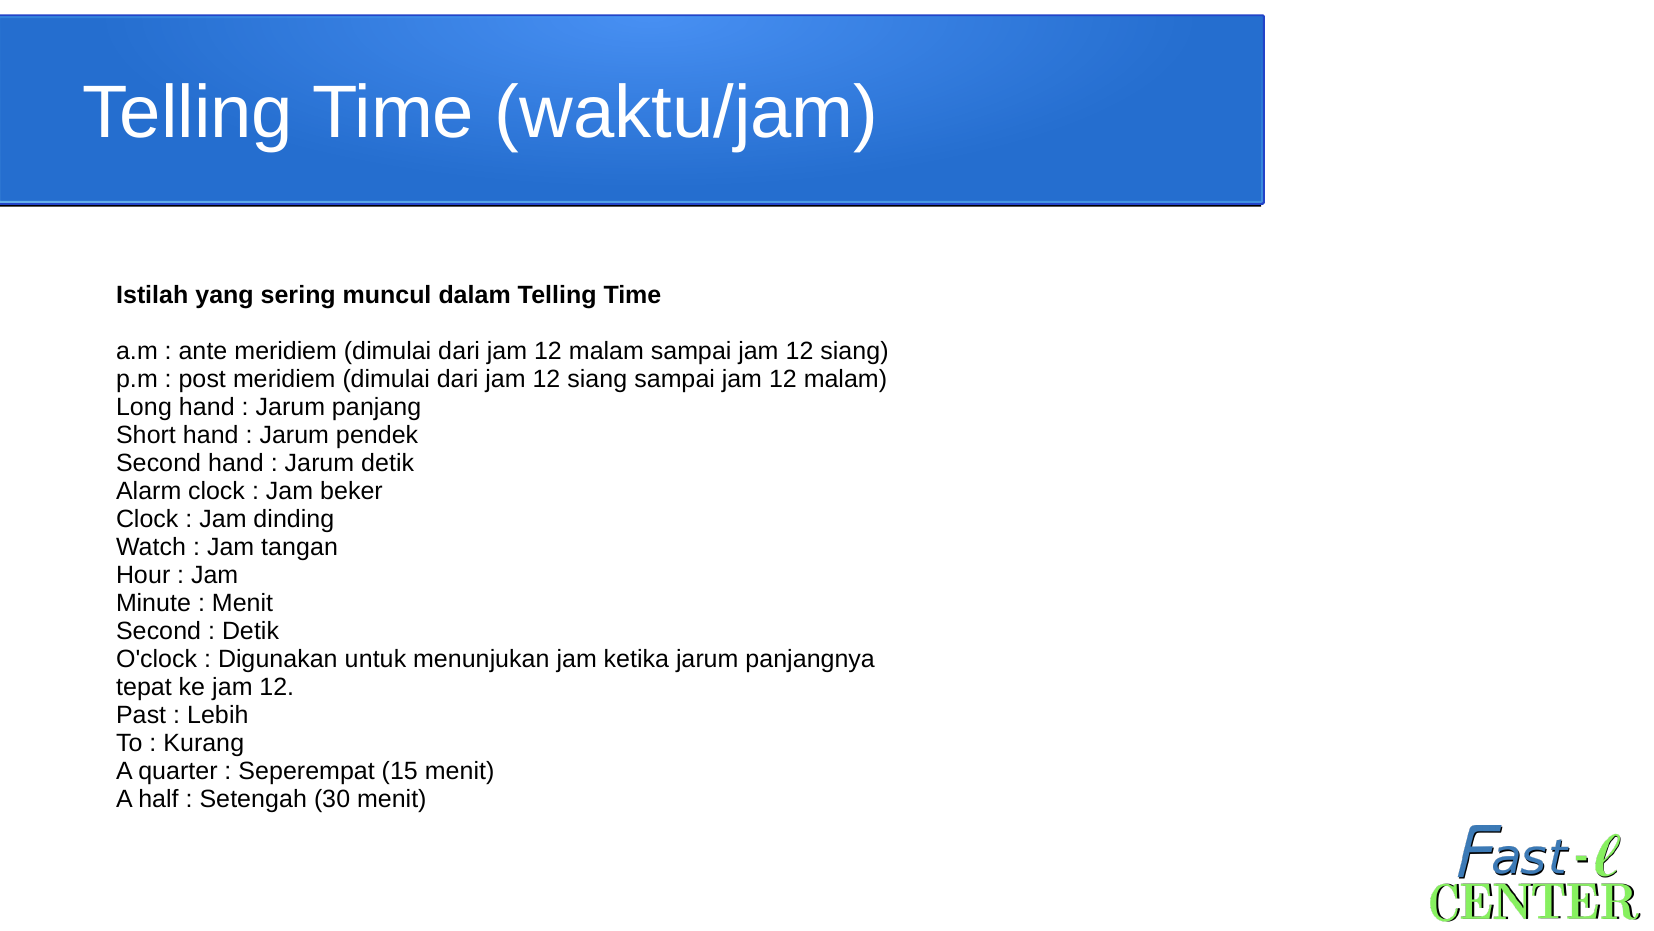

# Telling Time (waktu/jam)
Istilah yang sering muncul dalam Telling Time
a.m : ante meridiem (dimulai dari jam 12 malam sampai jam 12 siang)
p.m : post meridiem (dimulai dari jam 12 siang sampai jam 12 malam)
Long hand : Jarum panjang
Short hand : Jarum pendek
Second hand : Jarum detik
Alarm clock : Jam beker
Clock : Jam dinding
Watch : Jam tangan
Hour : Jam
Minute : Menit
Second : Detik
O'clock : Digunakan untuk menunjukan jam ketika jarum panjangnya tepat ke jam 12.
Past : Lebih
To : Kurang
A quarter : Seperempat (15 menit)
A half : Setengah (30 menit)